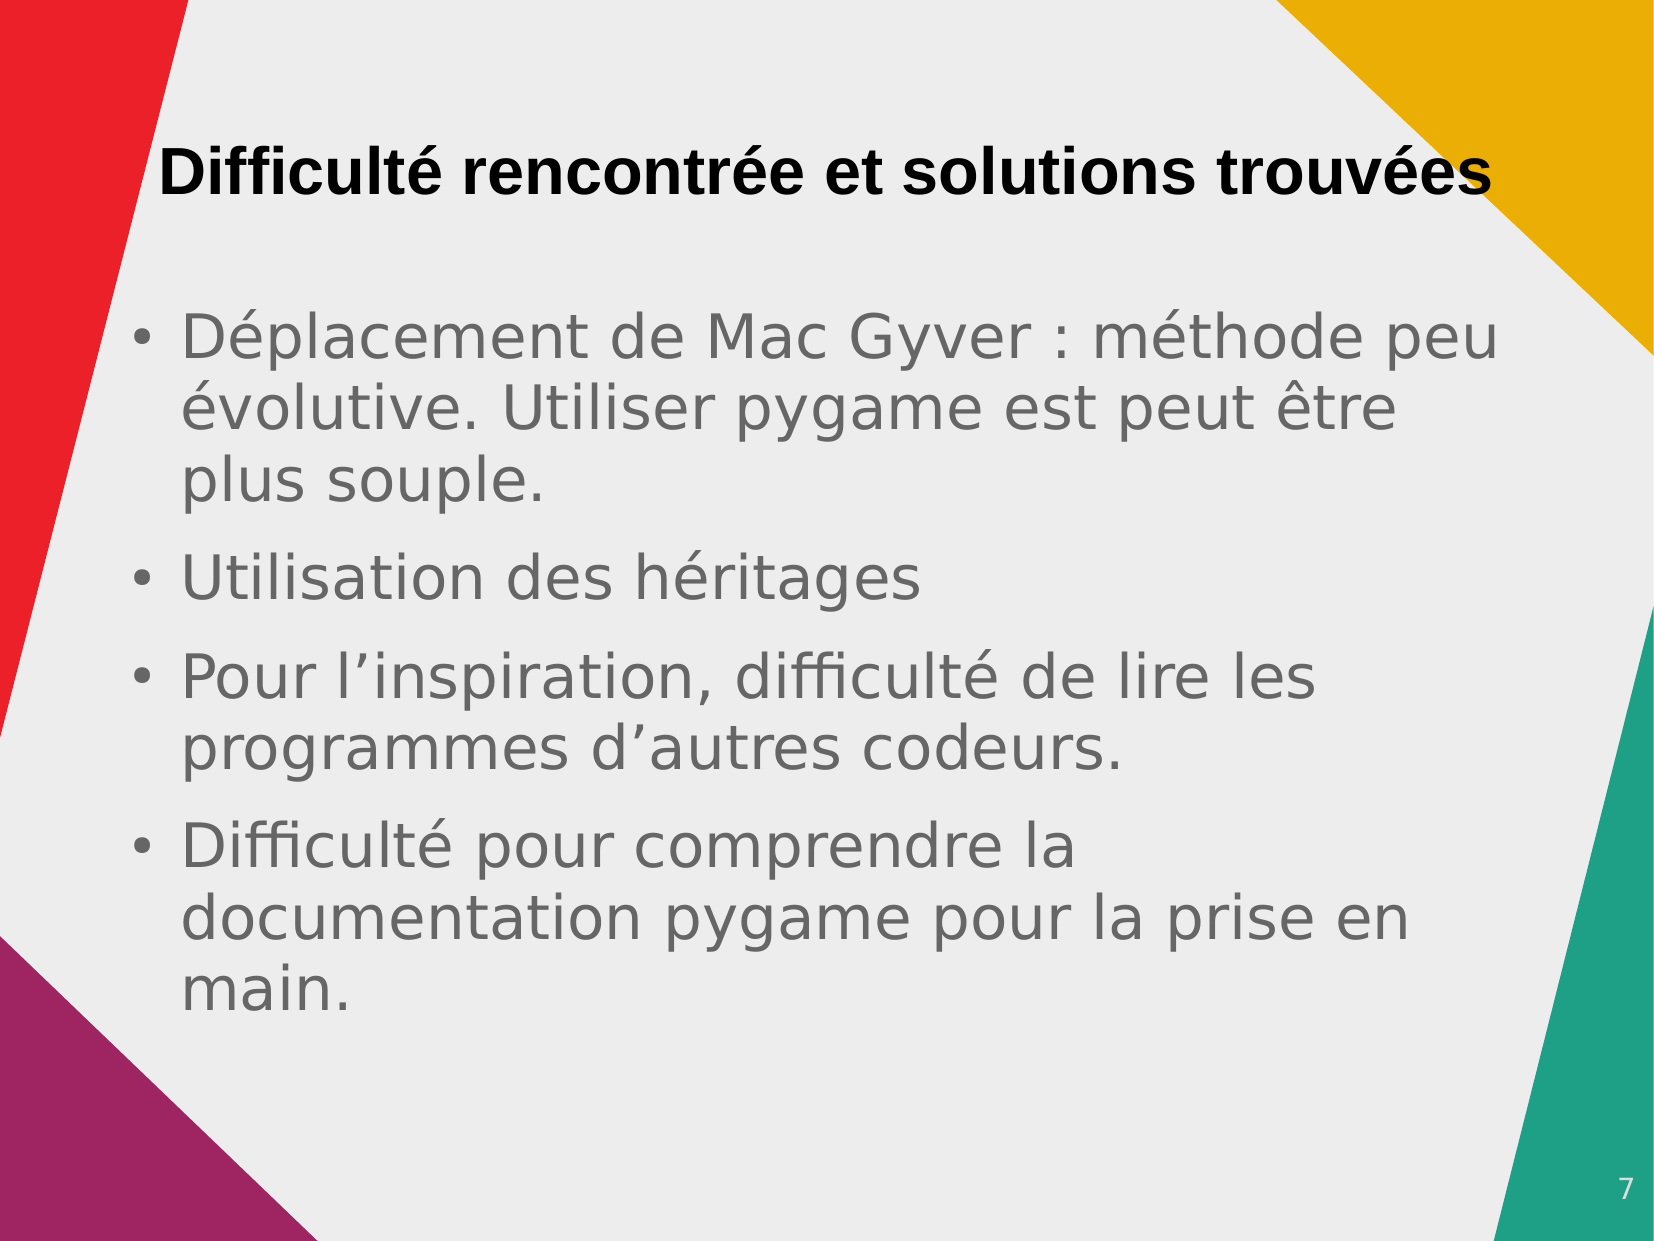

# Difficulté rencontrée et solutions trouvées
Déplacement de Mac Gyver : méthode peu évolutive. Utiliser pygame est peut être plus souple.
Utilisation des héritages
Pour l’inspiration, difficulté de lire les programmes d’autres codeurs.
Difficulté pour comprendre la documentation pygame pour la prise en main.
7